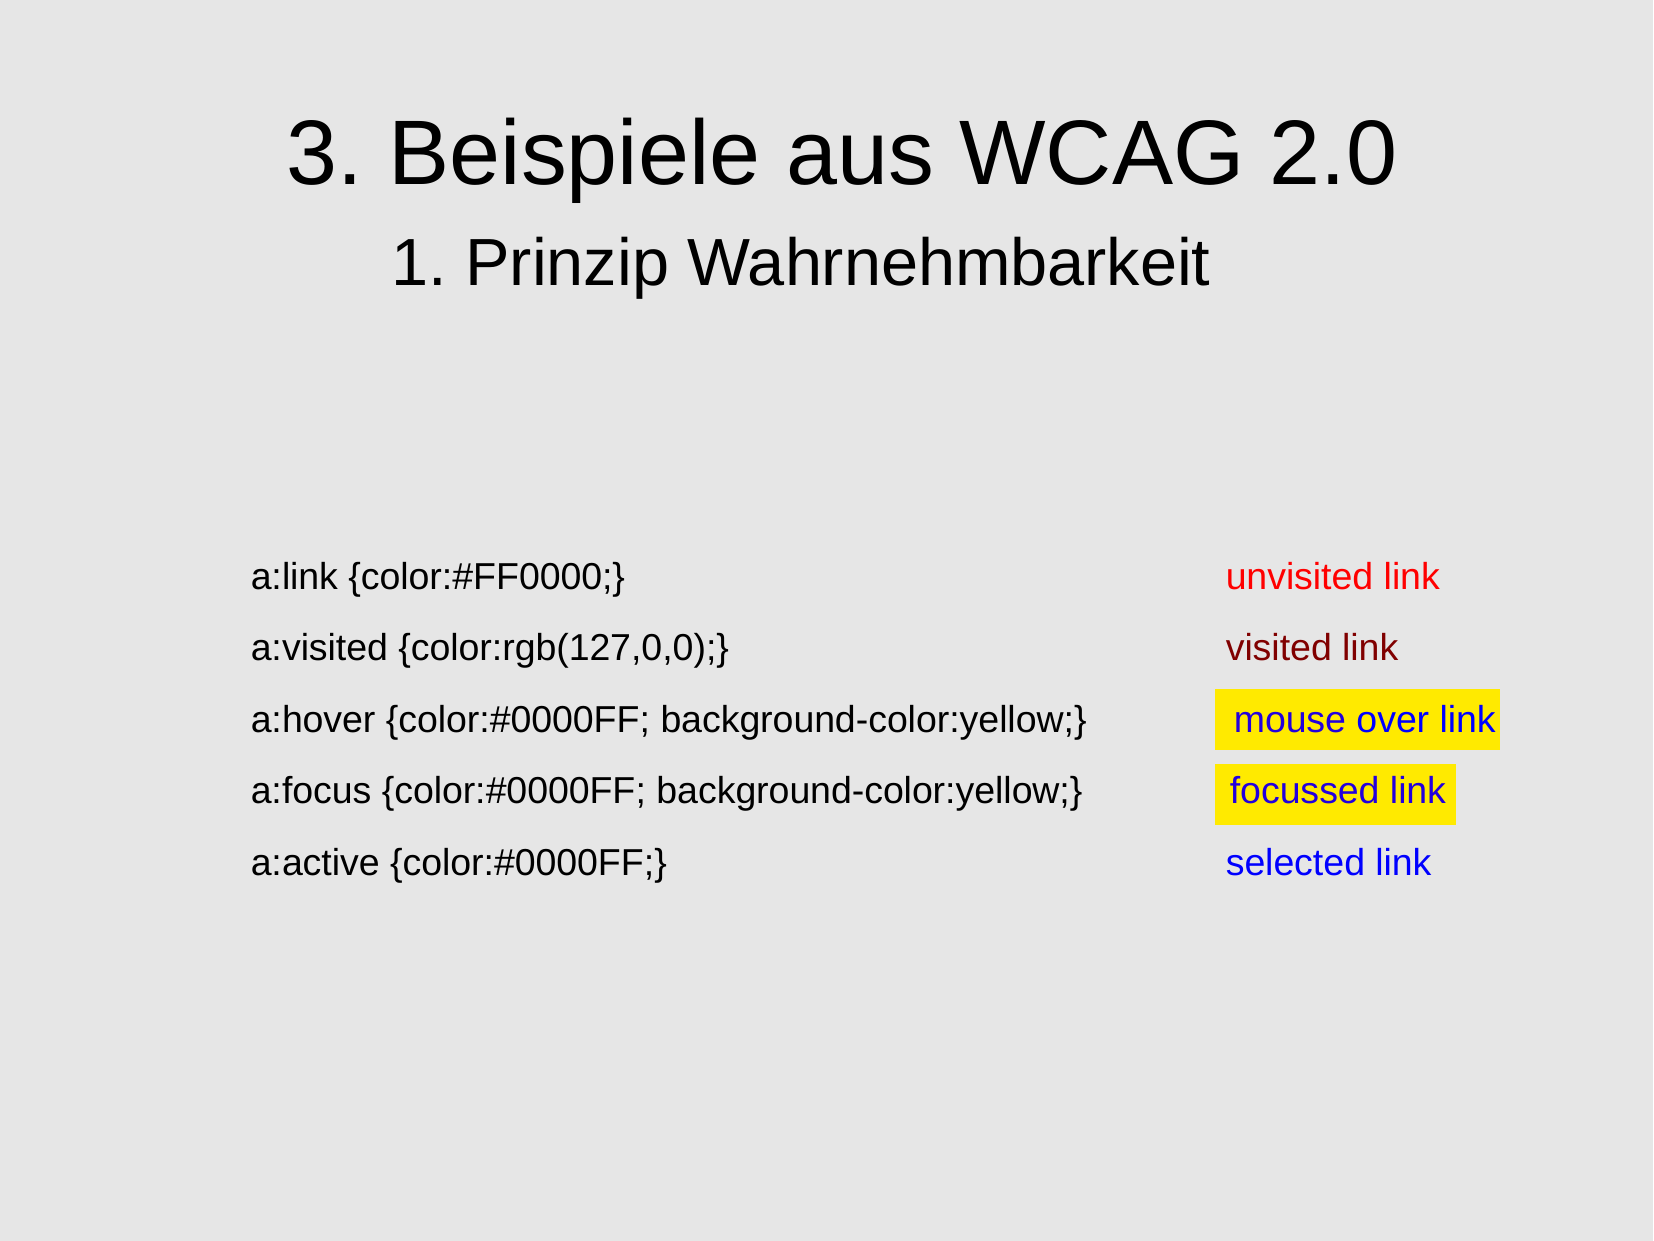

3. Beispiele aus WCAG 2.0
1. Prinzip Wahrnehmbarkeit
# a:link {color:#FF0000;} 								unvisited link
a:visited {color:rgb(127,0,0);} 							visited link
a:hover {color:#0000FF; background-color:yellow;} mouse over link
a:focus {color:#0000FF; background-color:yellow;} focussed link
a:active {color:#0000FF;} 								selected link